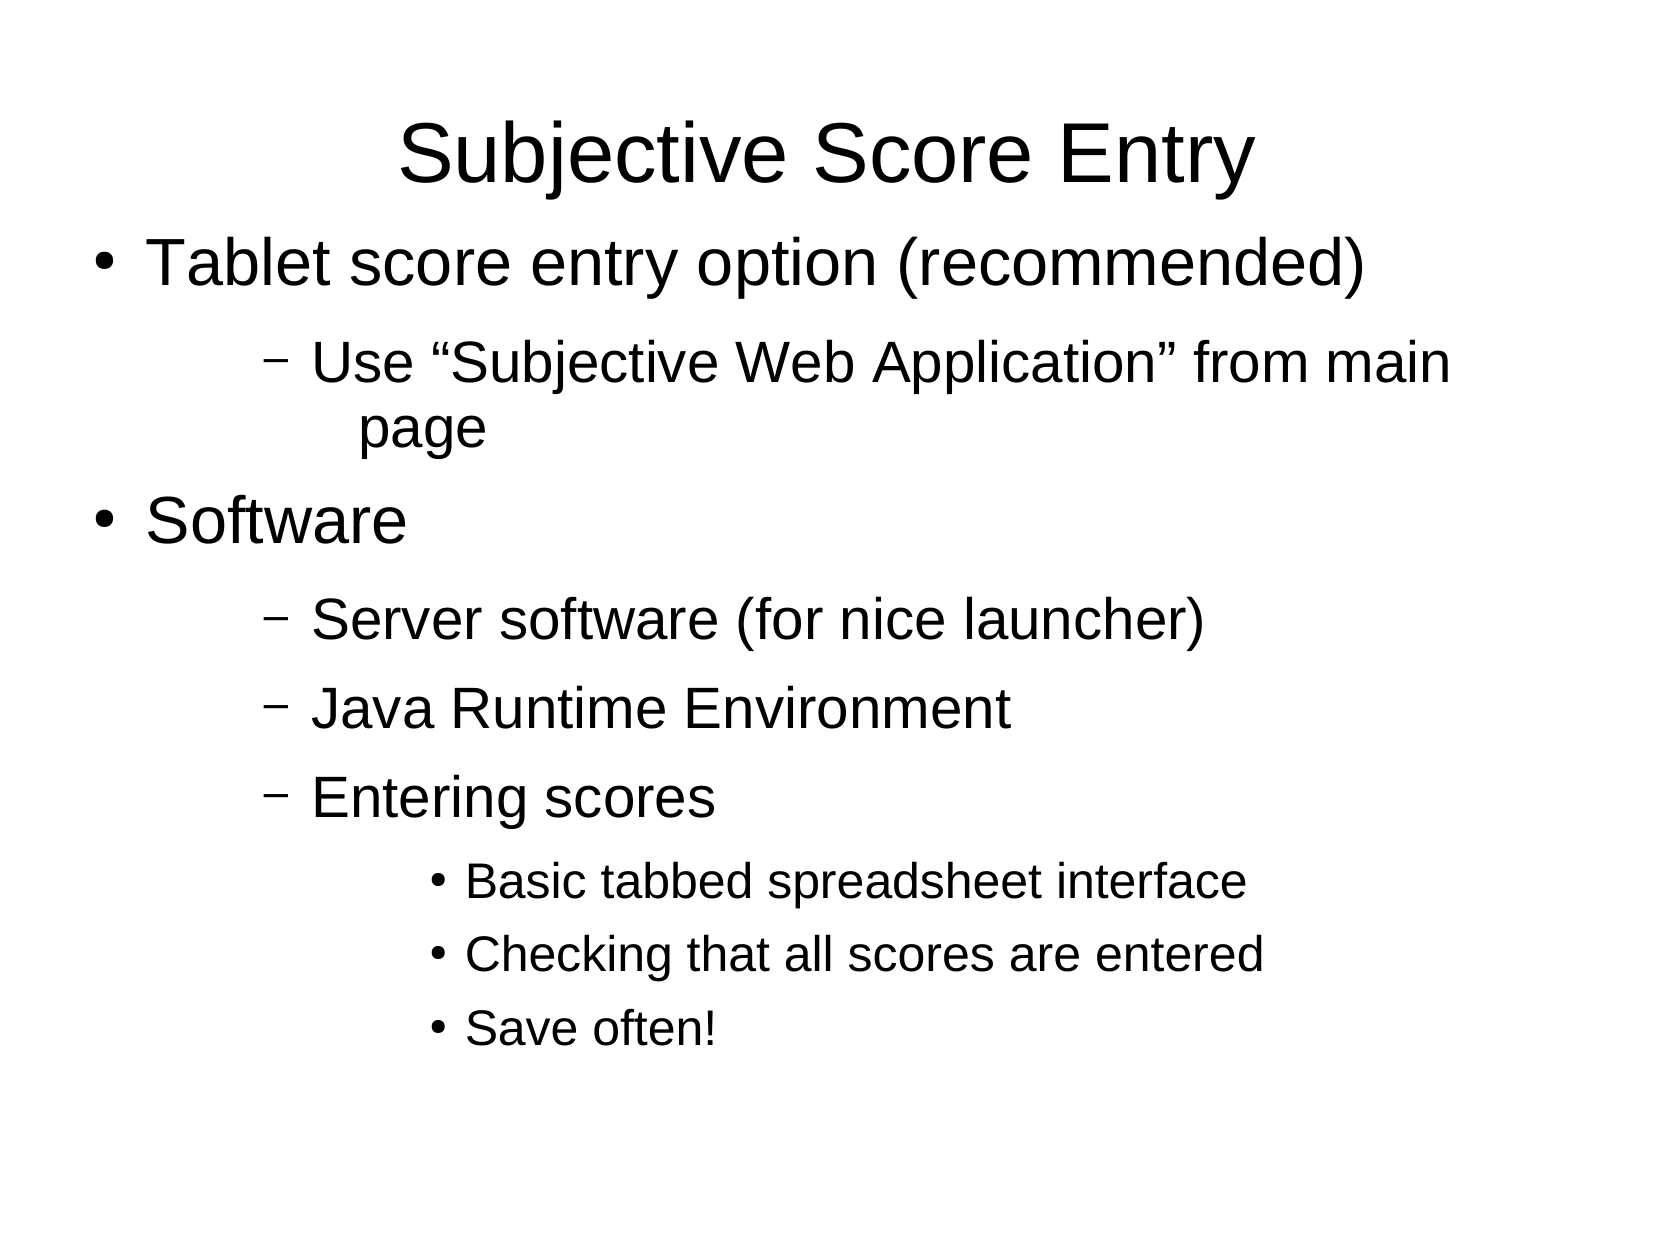

# Subjective Score Entry
Tablet score entry option (recommended)
Use “Subjective Web Application” from main page
Software
Server software (for nice launcher)
Java Runtime Environment
Entering scores
Basic tabbed spreadsheet interface
Checking that all scores are entered
Save often!